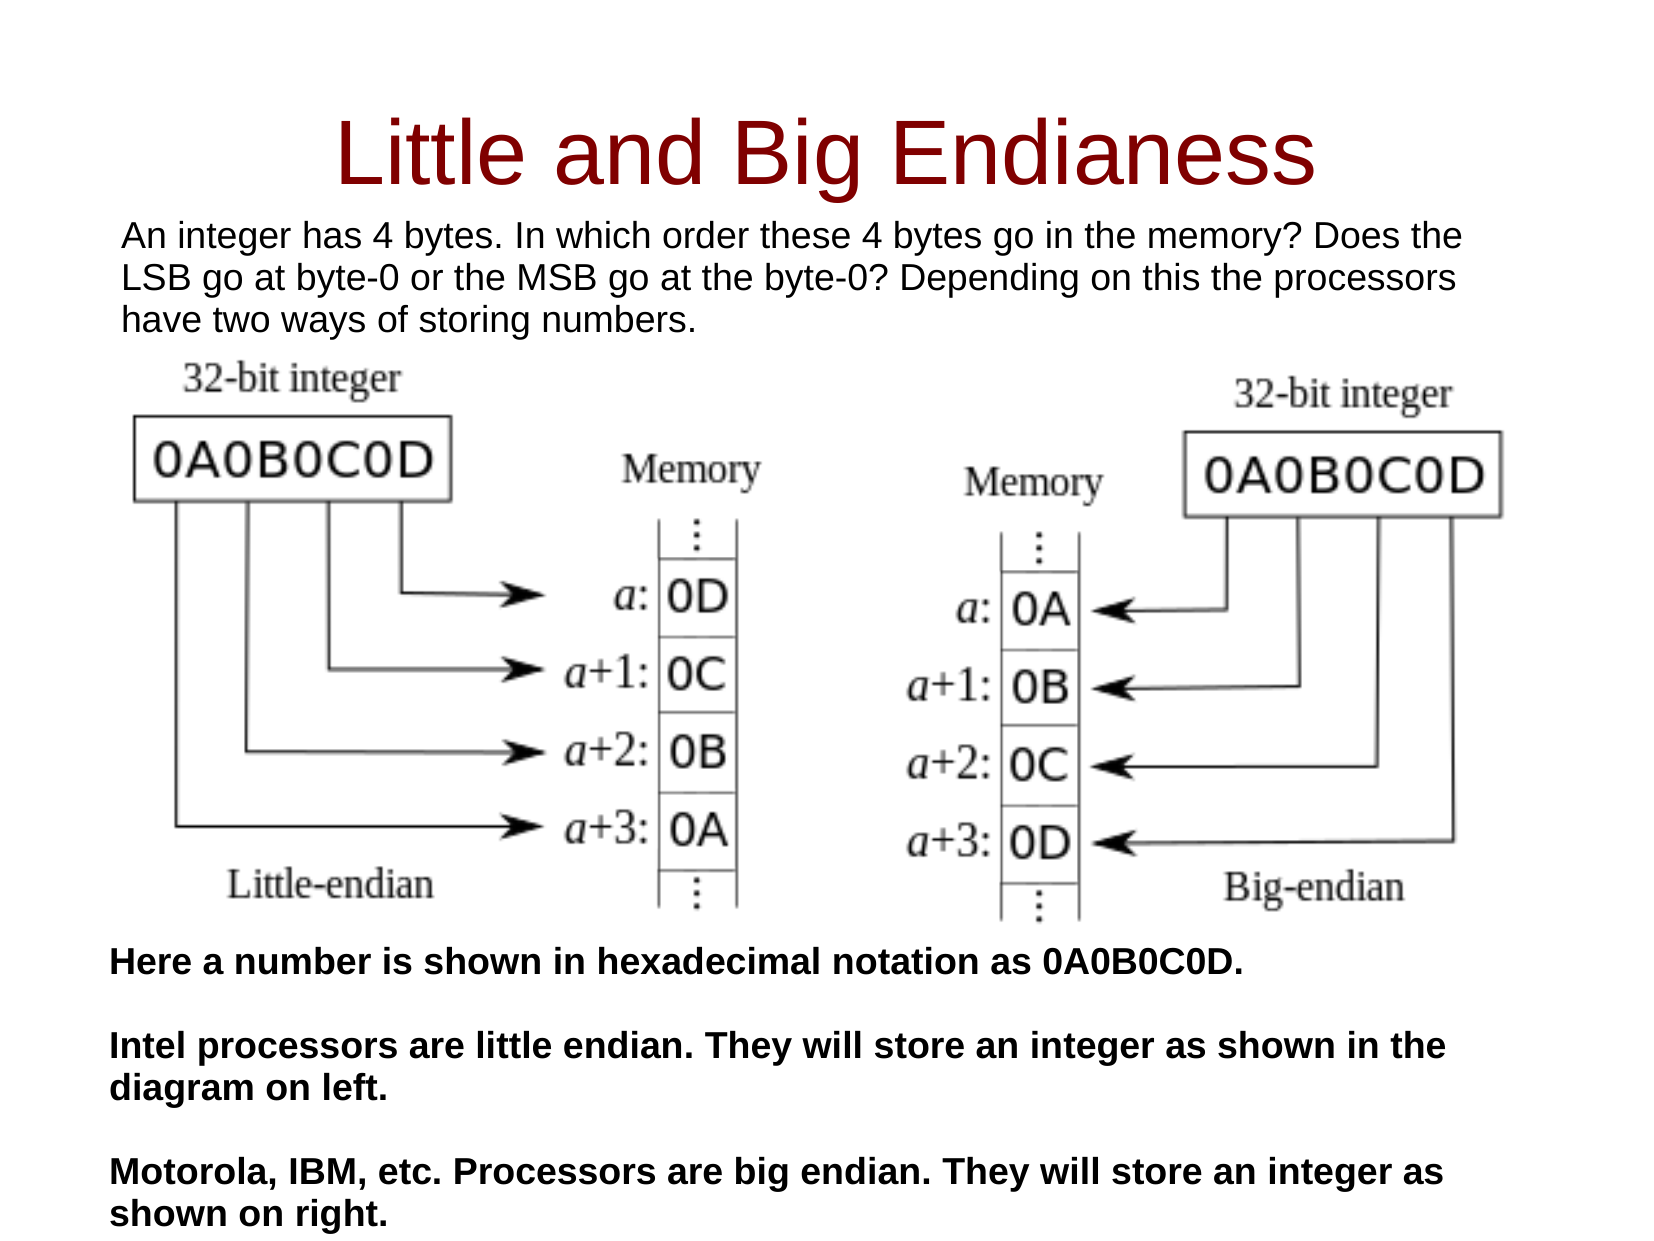

# Little and Big Endianess
An integer has 4 bytes. In which order these 4 bytes go in the memory? Does the LSB go at byte-0 or the MSB go at the byte-0? Depending on this the processors have two ways of storing numbers.
Here a number is shown in hexadecimal notation as 0A0B0C0D.
Intel processors are little endian. They will store an integer as shown in the diagram on left.
Motorola, IBM, etc. Processors are big endian. They will store an integer as shown on right.